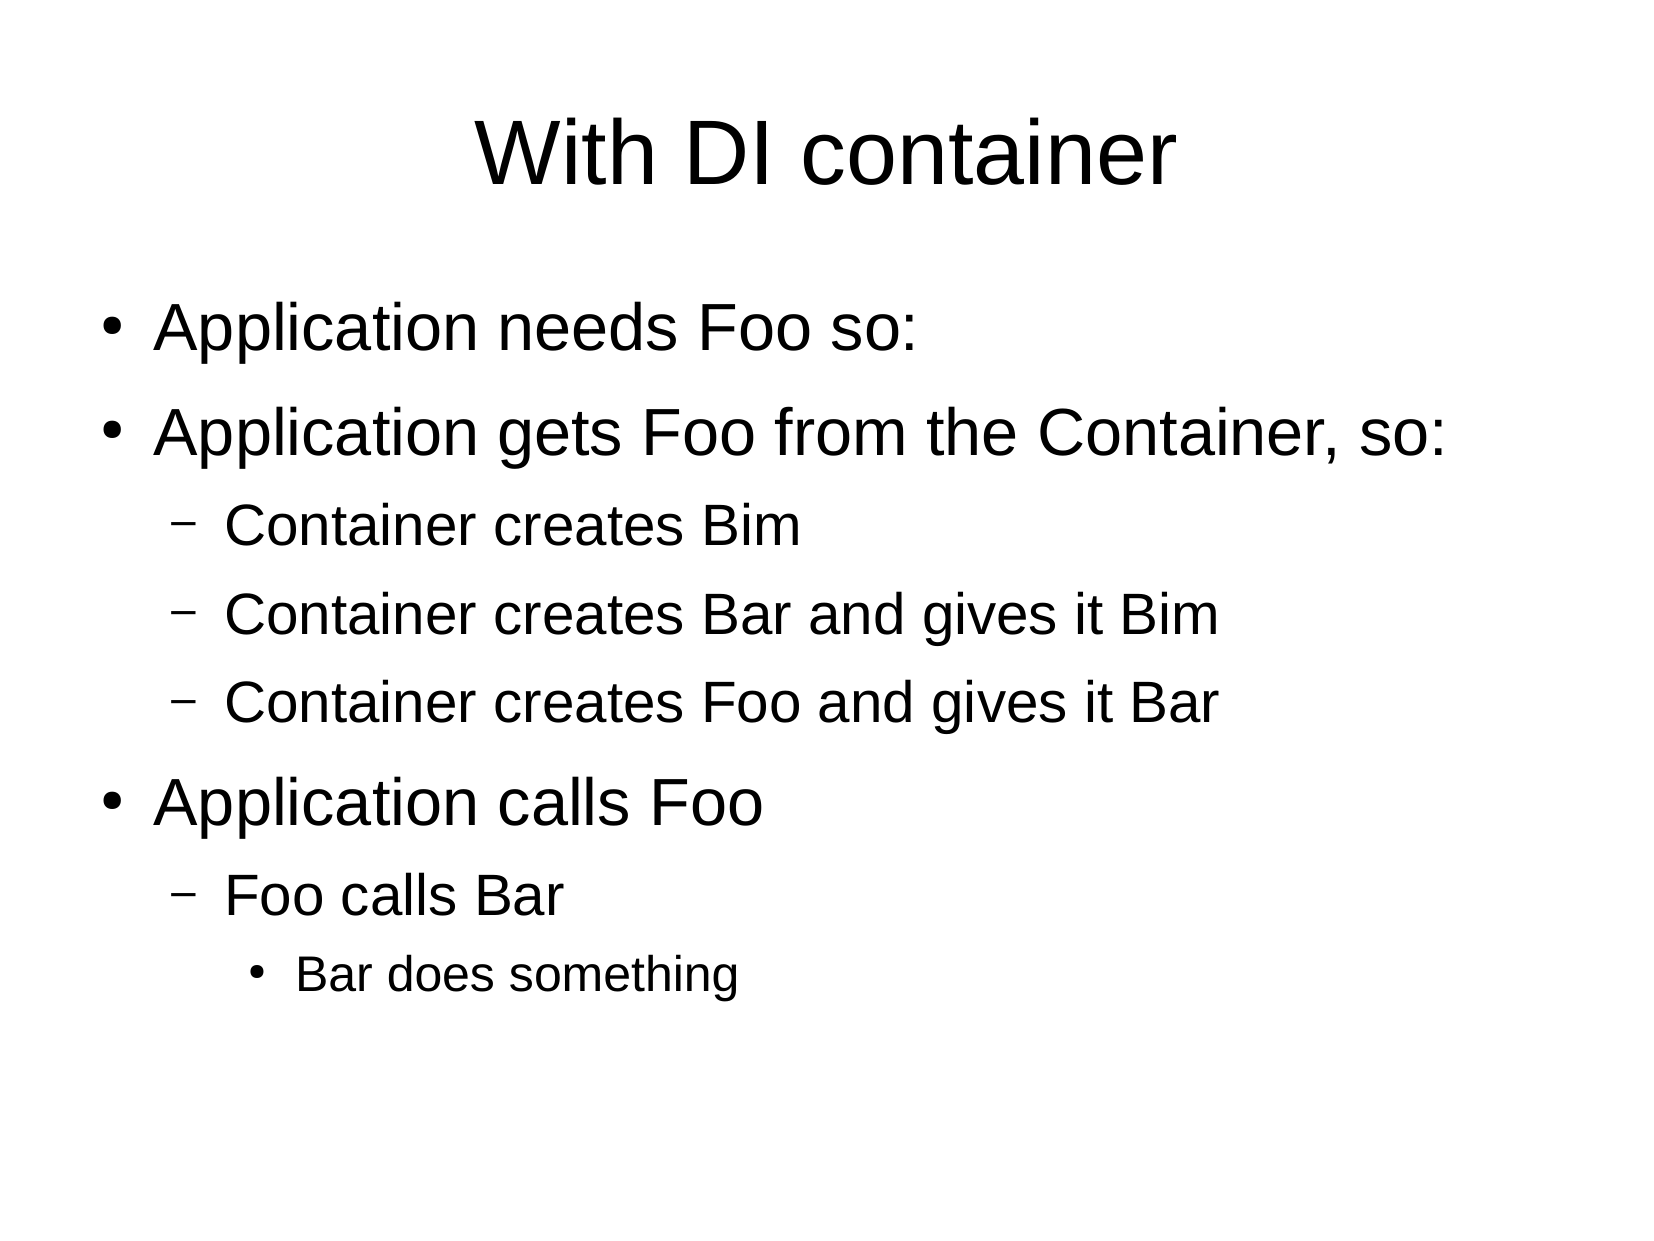

# With DI container
Application needs Foo so:
Application gets Foo from the Container, so:
Container creates Bim
Container creates Bar and gives it Bim
Container creates Foo and gives it Bar
Application calls Foo
Foo calls Bar
Bar does something